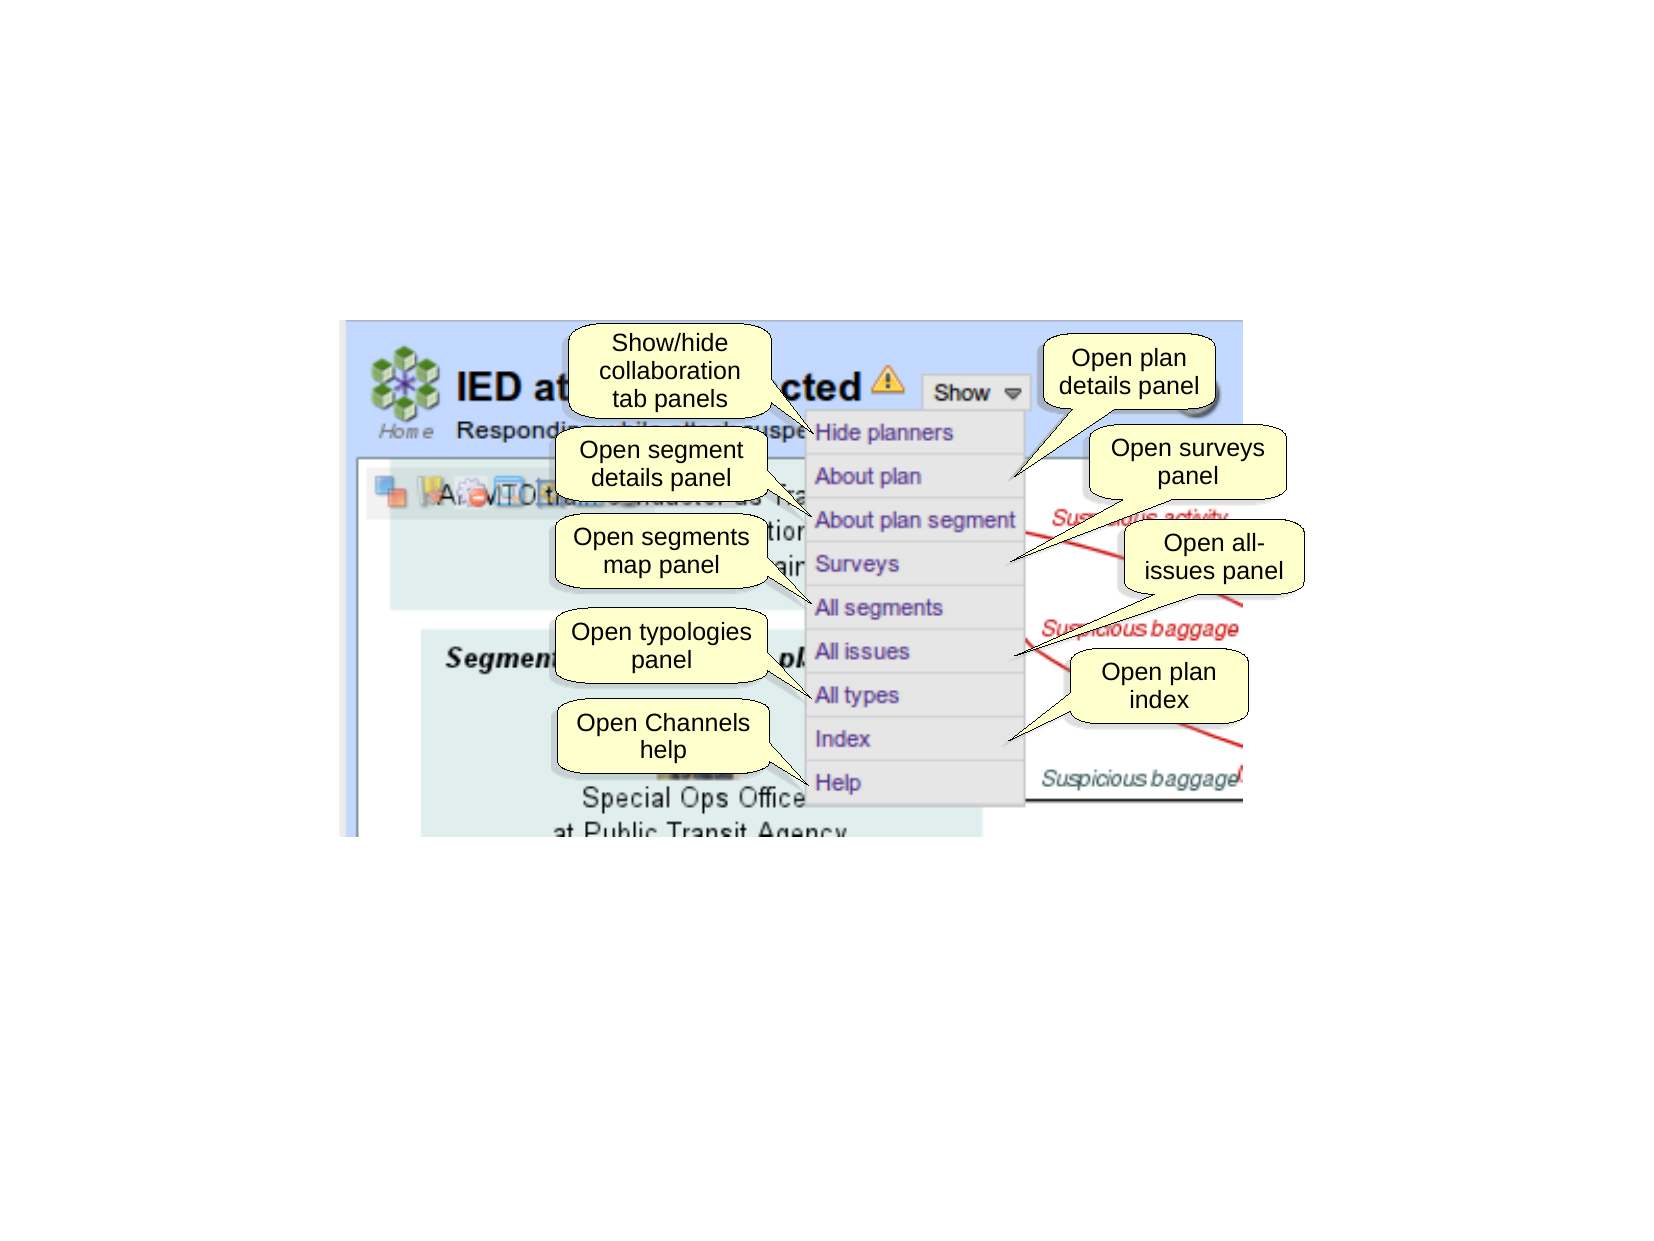

Show/hide collaboration tab panels
Open plan details panel
Open plan details panel
Open surveys panel
Open segment details panel
Open segments map panel
Open all-issues panel
Open typologies panel
Open plan index
Open Channels help